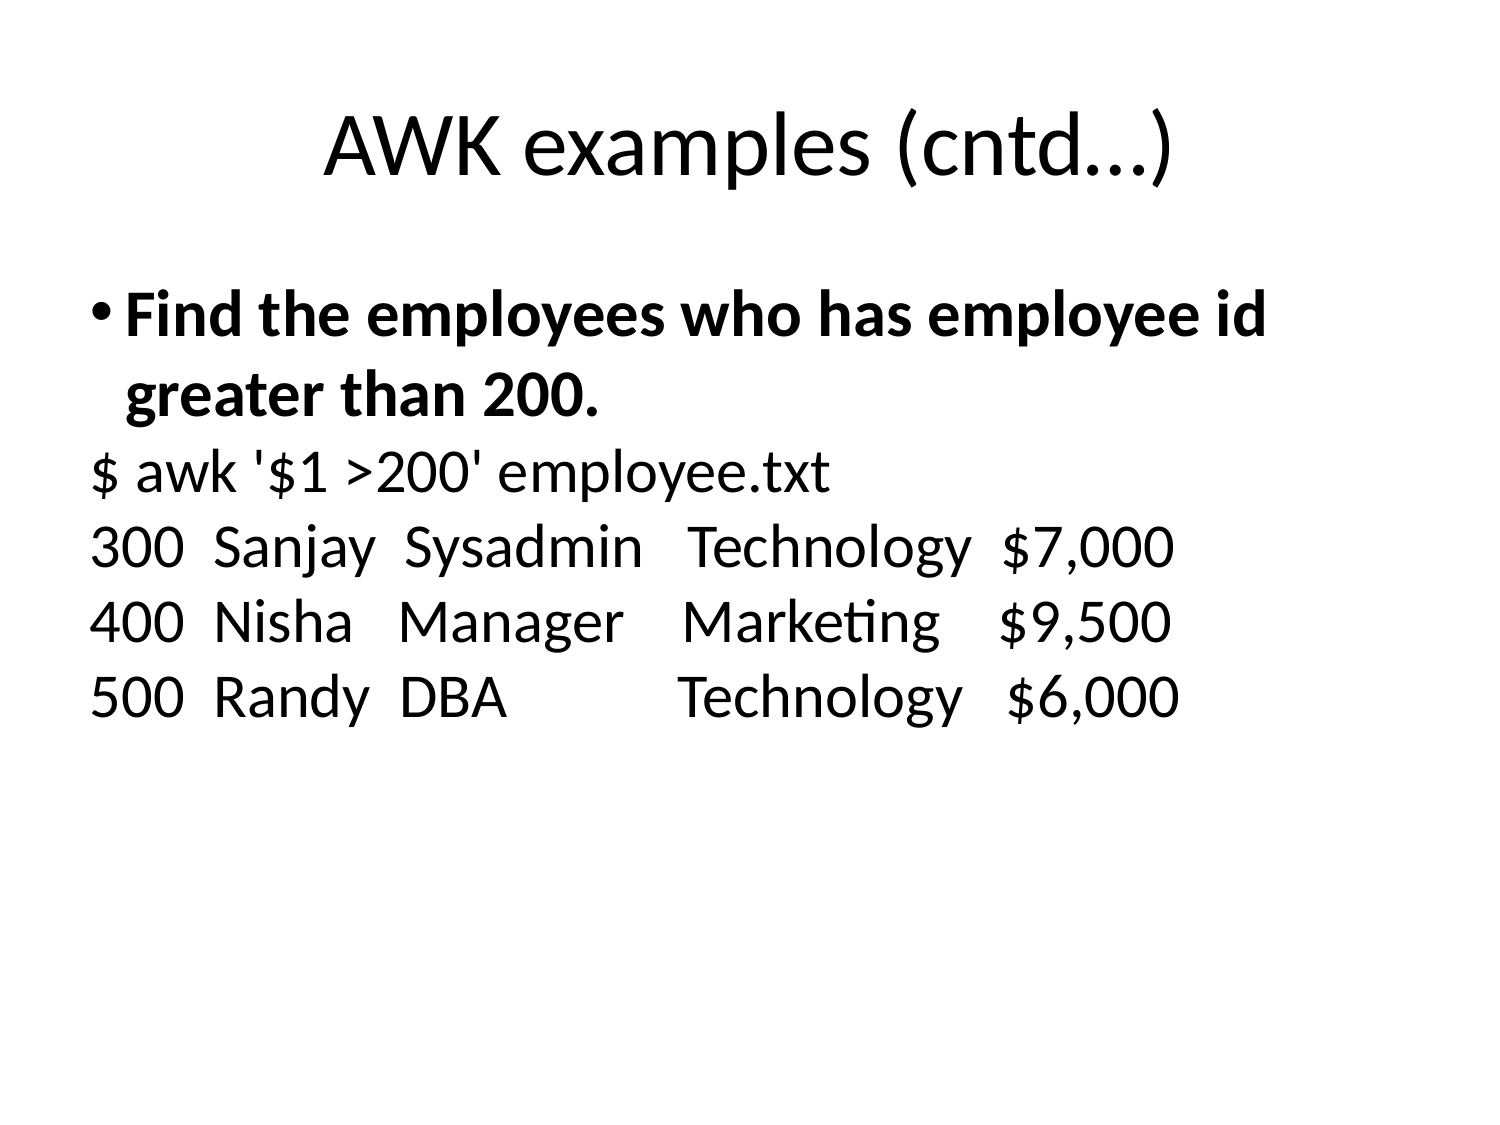

AWK examples (cntd…)
Find the employees who has employee id greater than 200.
$ awk '$1 >200' employee.txt
300 Sanjay Sysadmin Technology $7,000
400 Nisha Manager Marketing $9,500
500 Randy DBA Technology $6,000